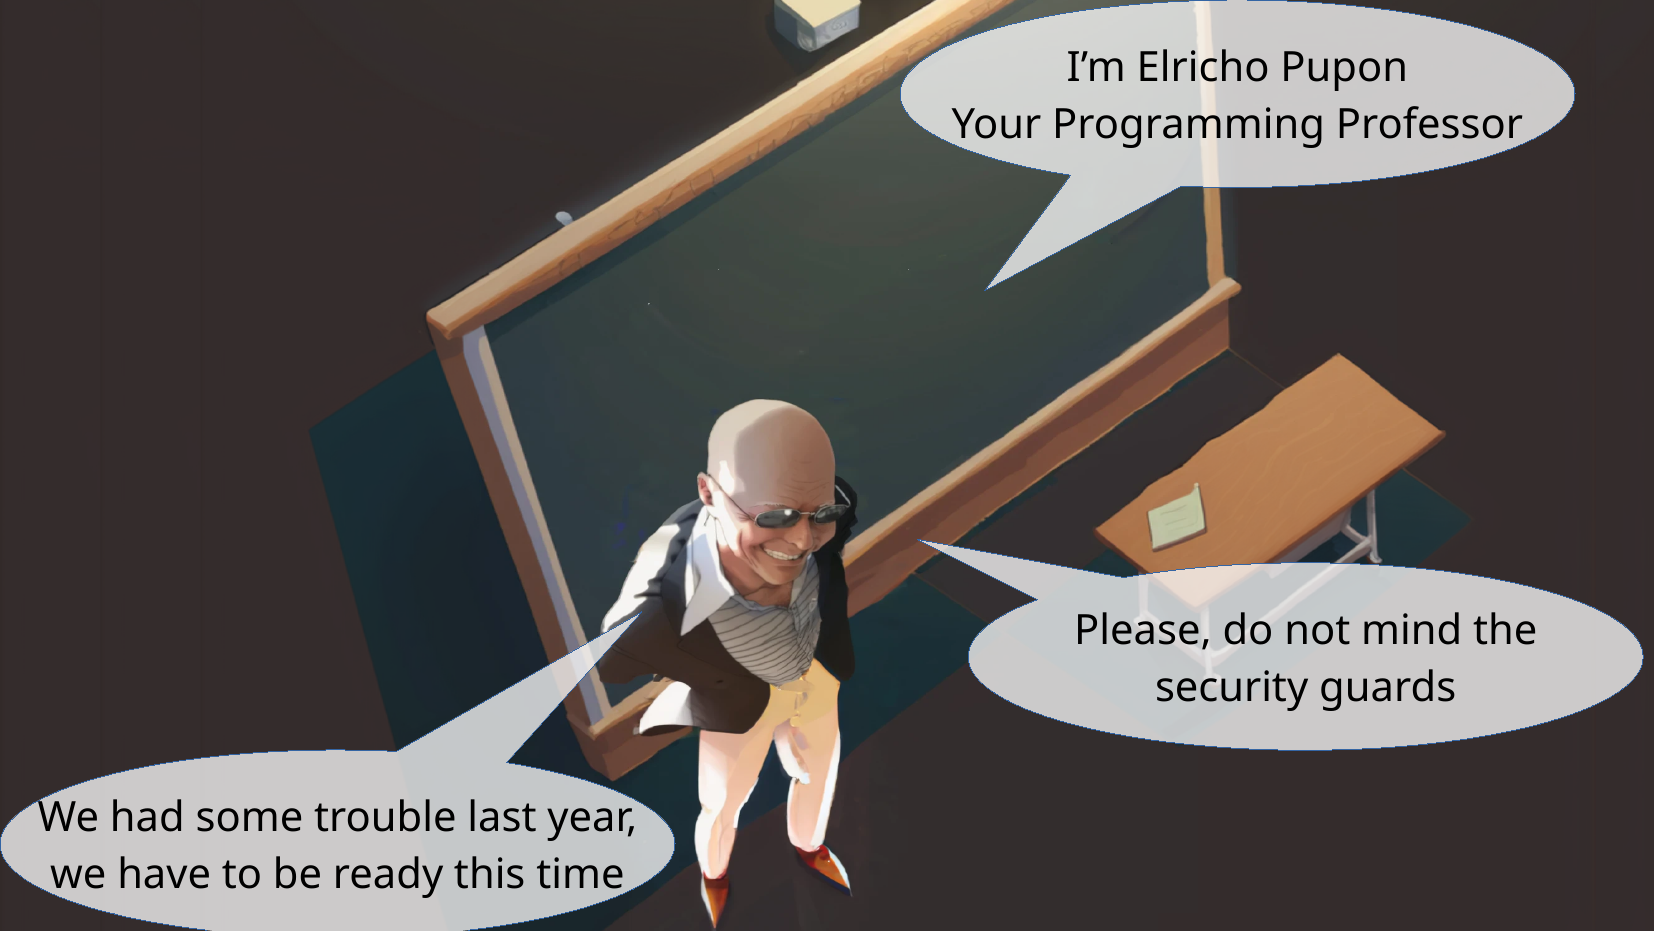

I’m Elricho Pupon
Your Programming Professor
Please, do not mind the
security guards
We had some trouble last year,
we have to be ready this time